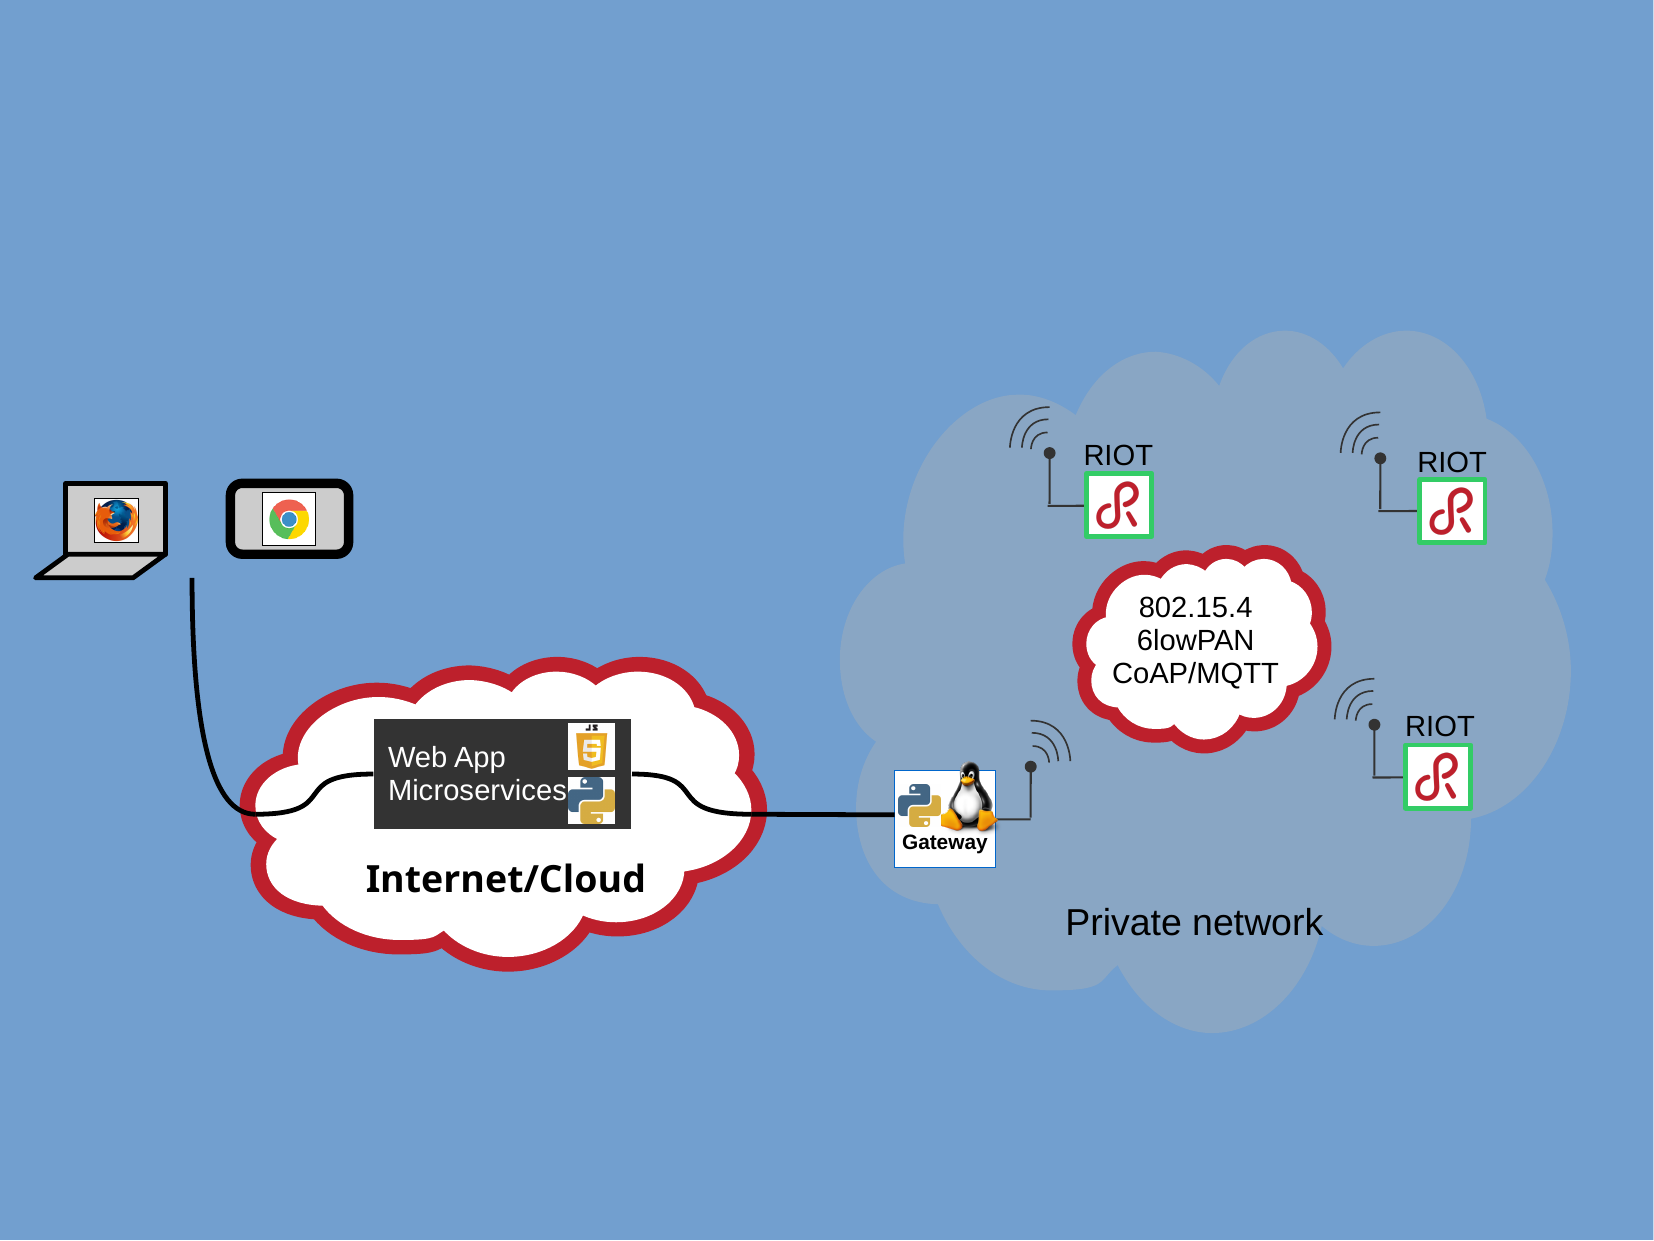

RIOT
RIOT
802.15.4
6lowPAN
CoAP/MQTT
RIOT
Web App
Microservices
Gateway
Internet/Cloud
Private network